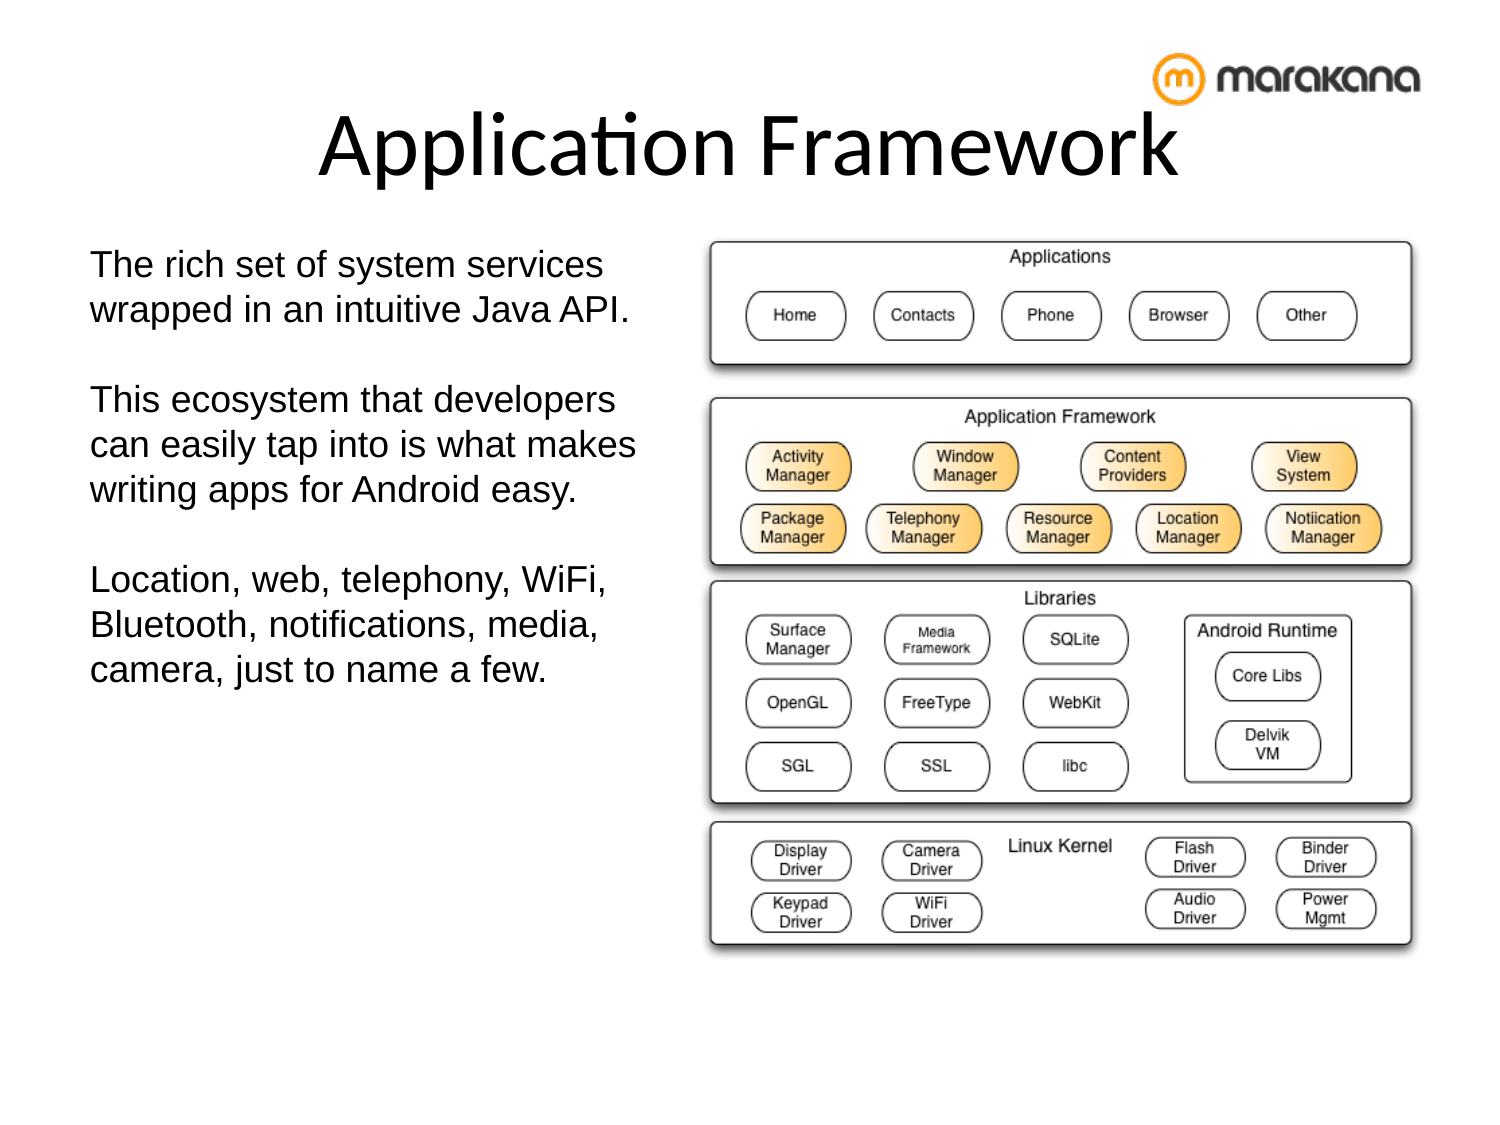

# Application Framework
The rich set of system services wrapped in an intuitive Java API.
This ecosystem that developers can easily tap into is what makes writing apps for Android easy.
Location, web, telephony, WiFi, Bluetooth, notifications, media, camera, just to name a few.